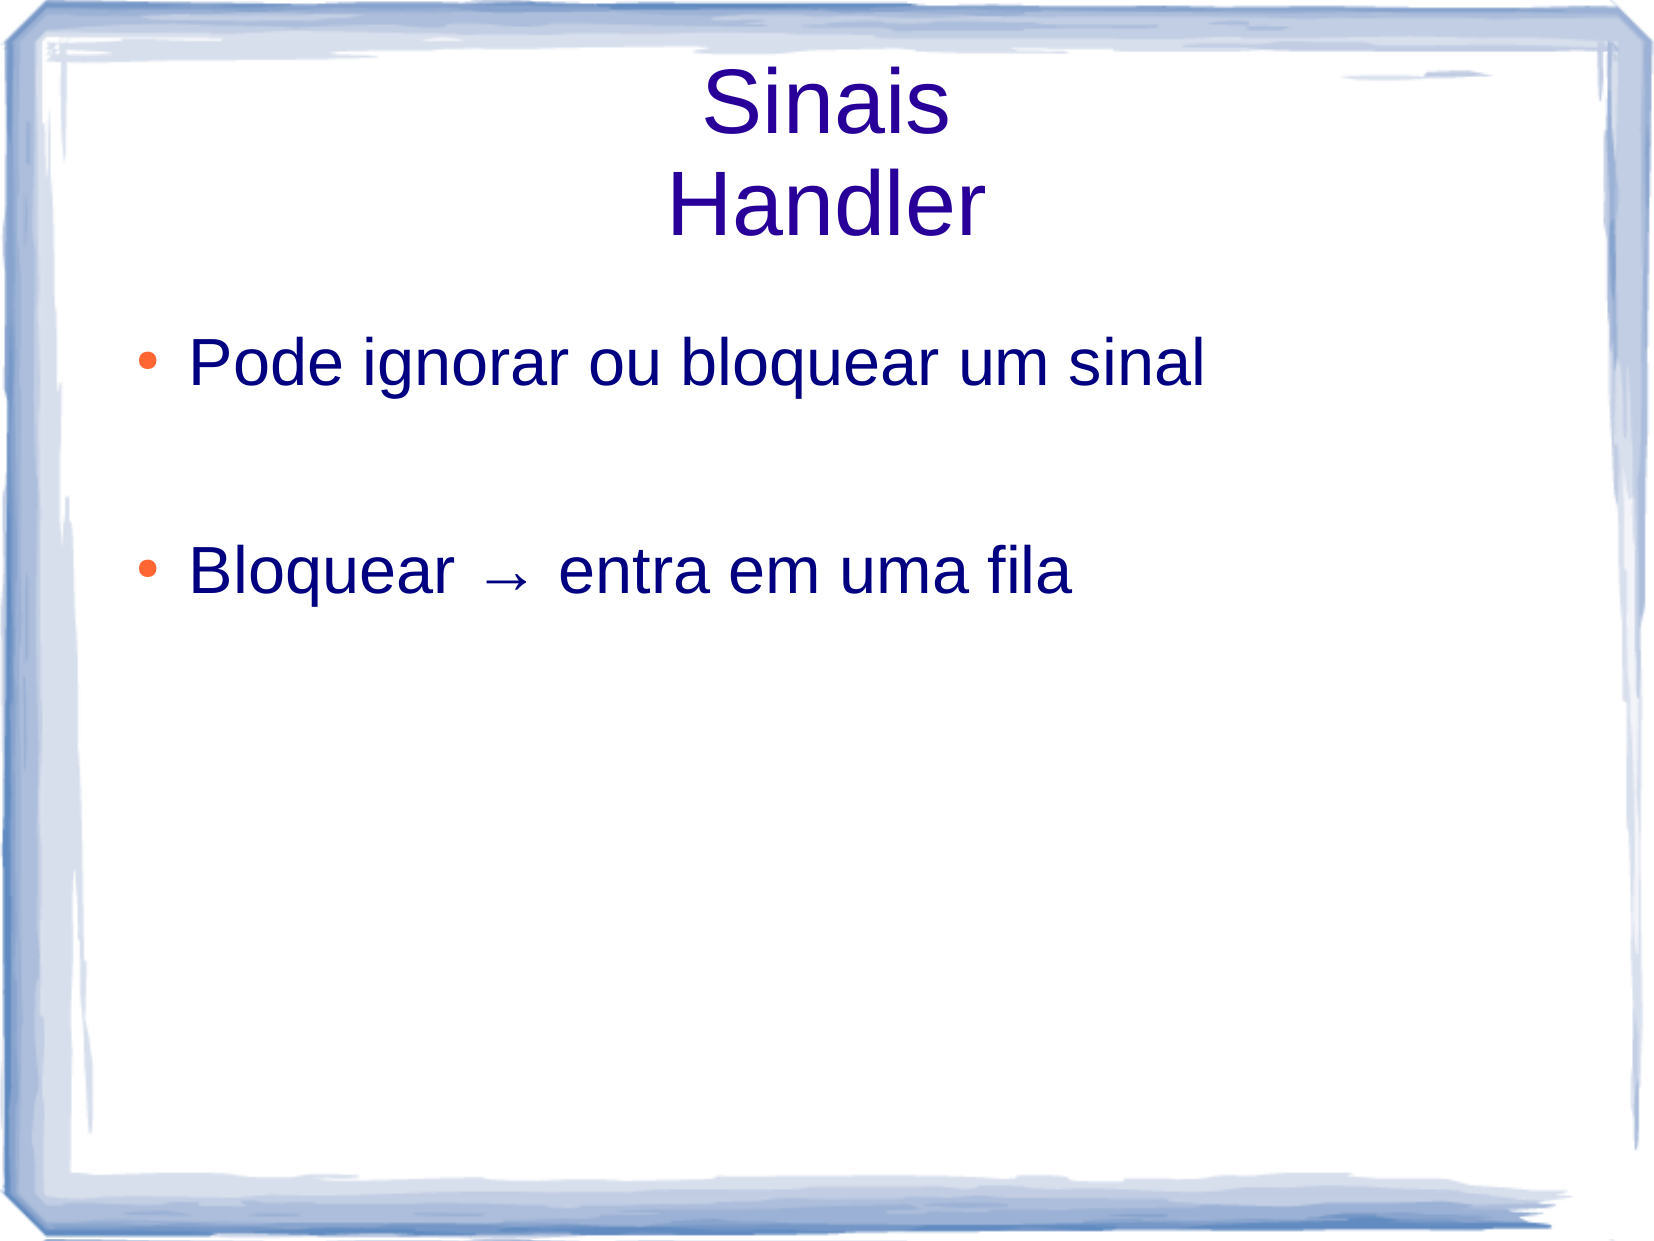

# Sinais Handler
Pode ignorar ou bloquear um sinal
Bloquear → entra em uma fila